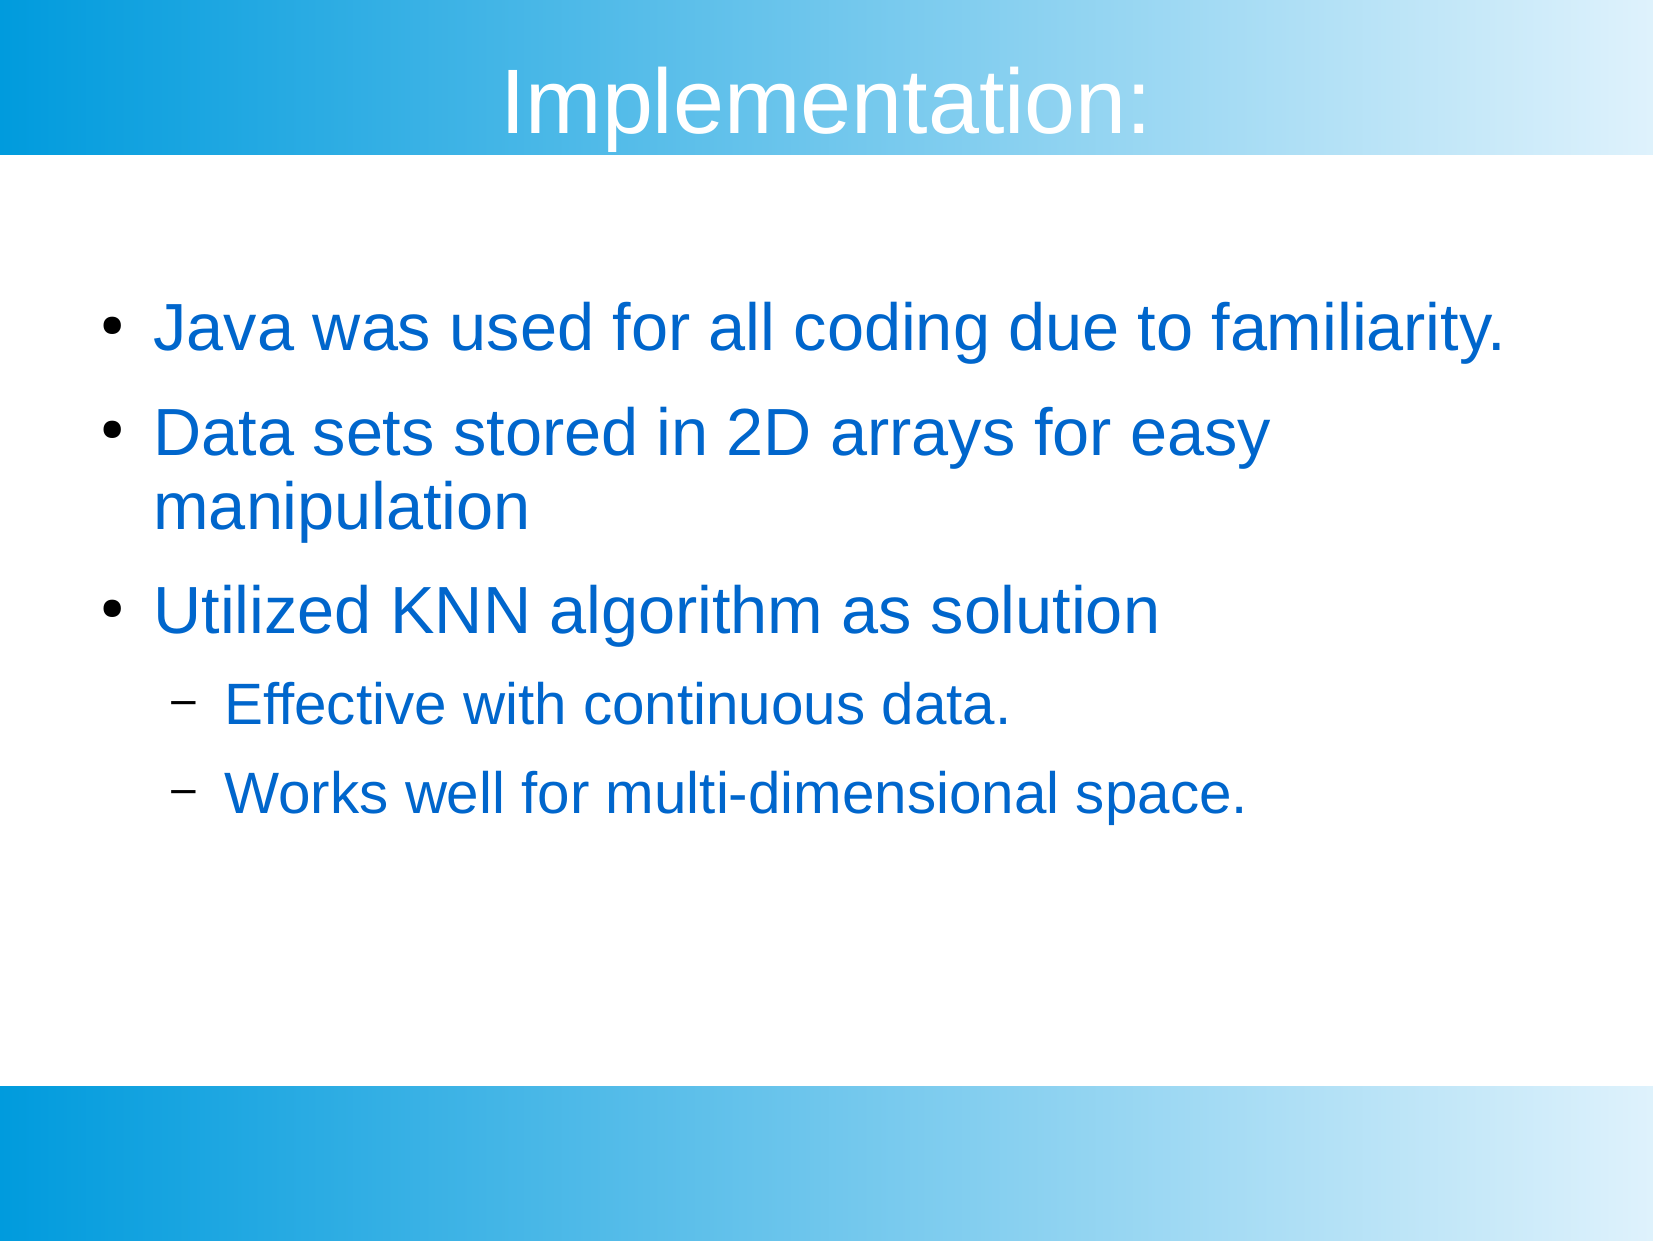

# Implementation:
Java was used for all coding due to familiarity.
Data sets stored in 2D arrays for easy manipulation
Utilized KNN algorithm as solution
Effective with continuous data.
Works well for multi-dimensional space.